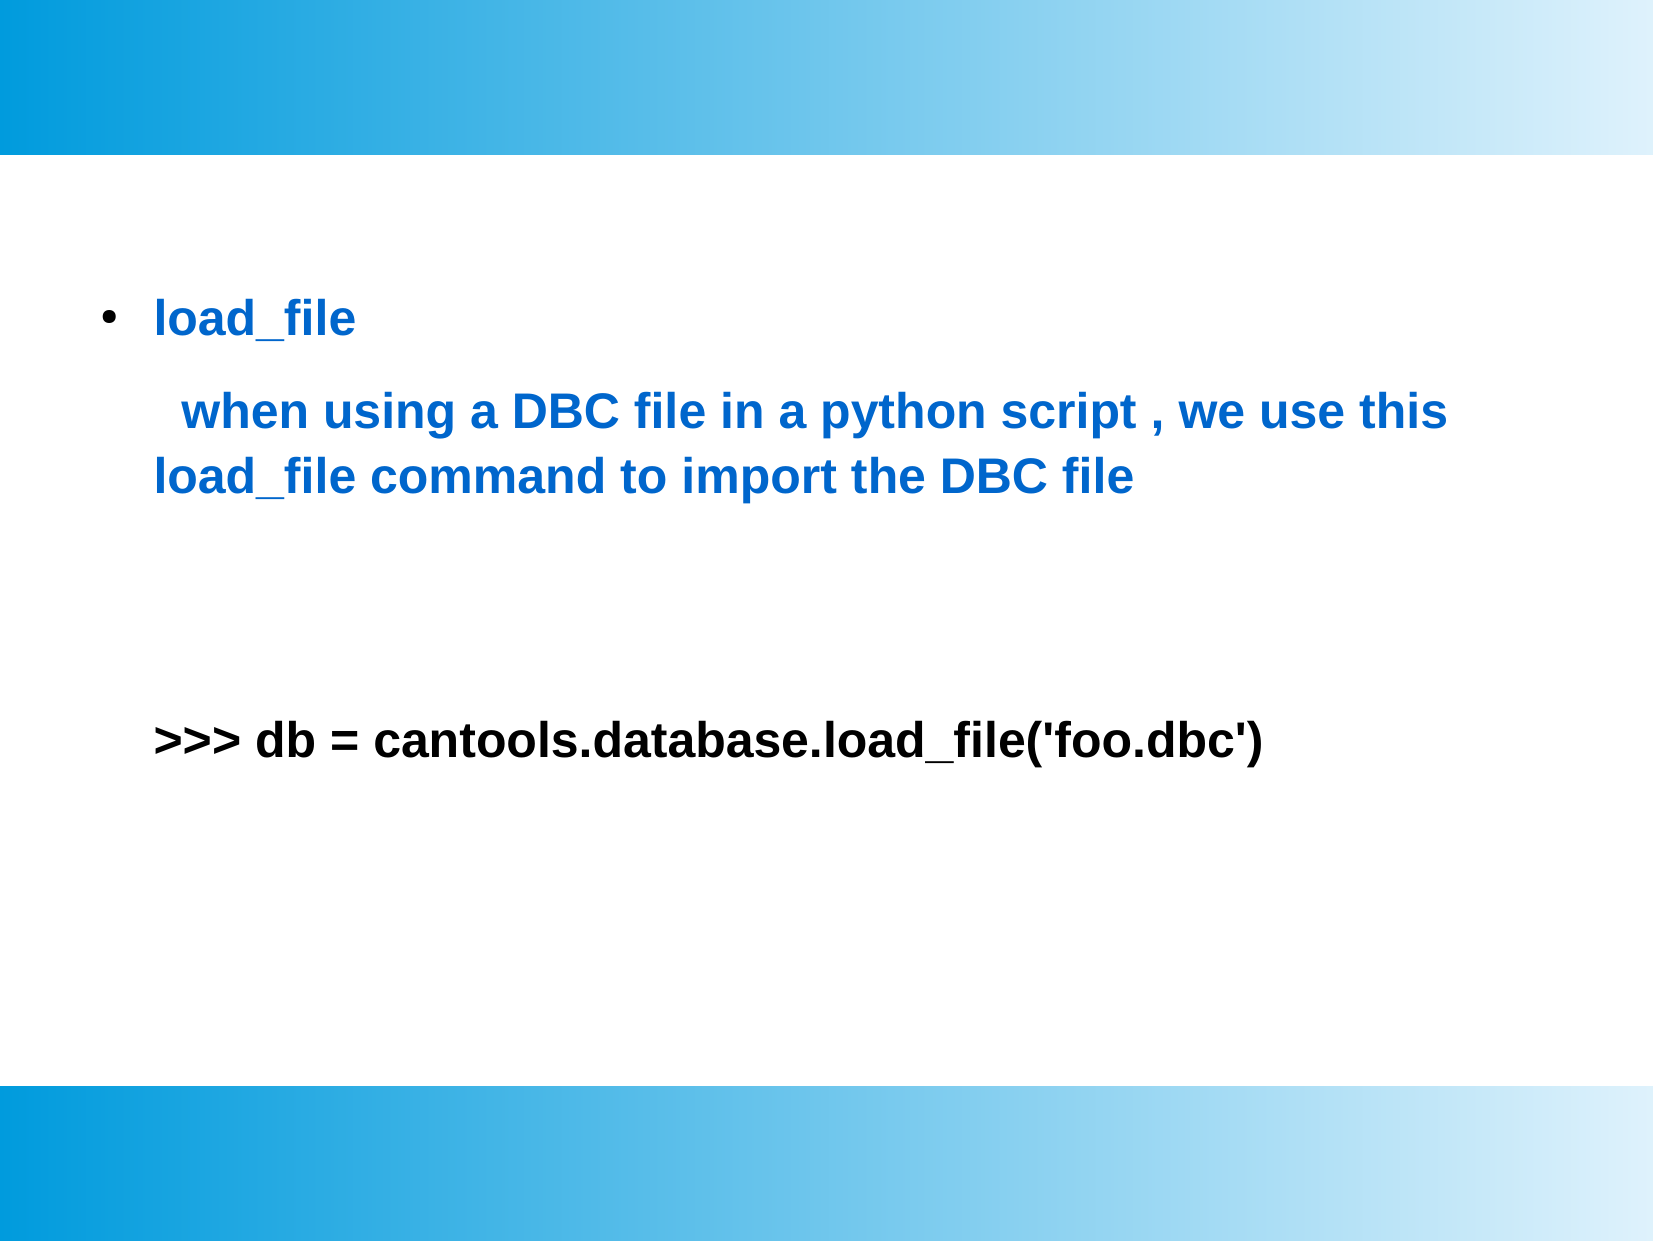

#
load_file
 when using a DBC file in a python script , we use this load_file command to import the DBC file
>>> db = cantools.database.load_file('foo.dbc')